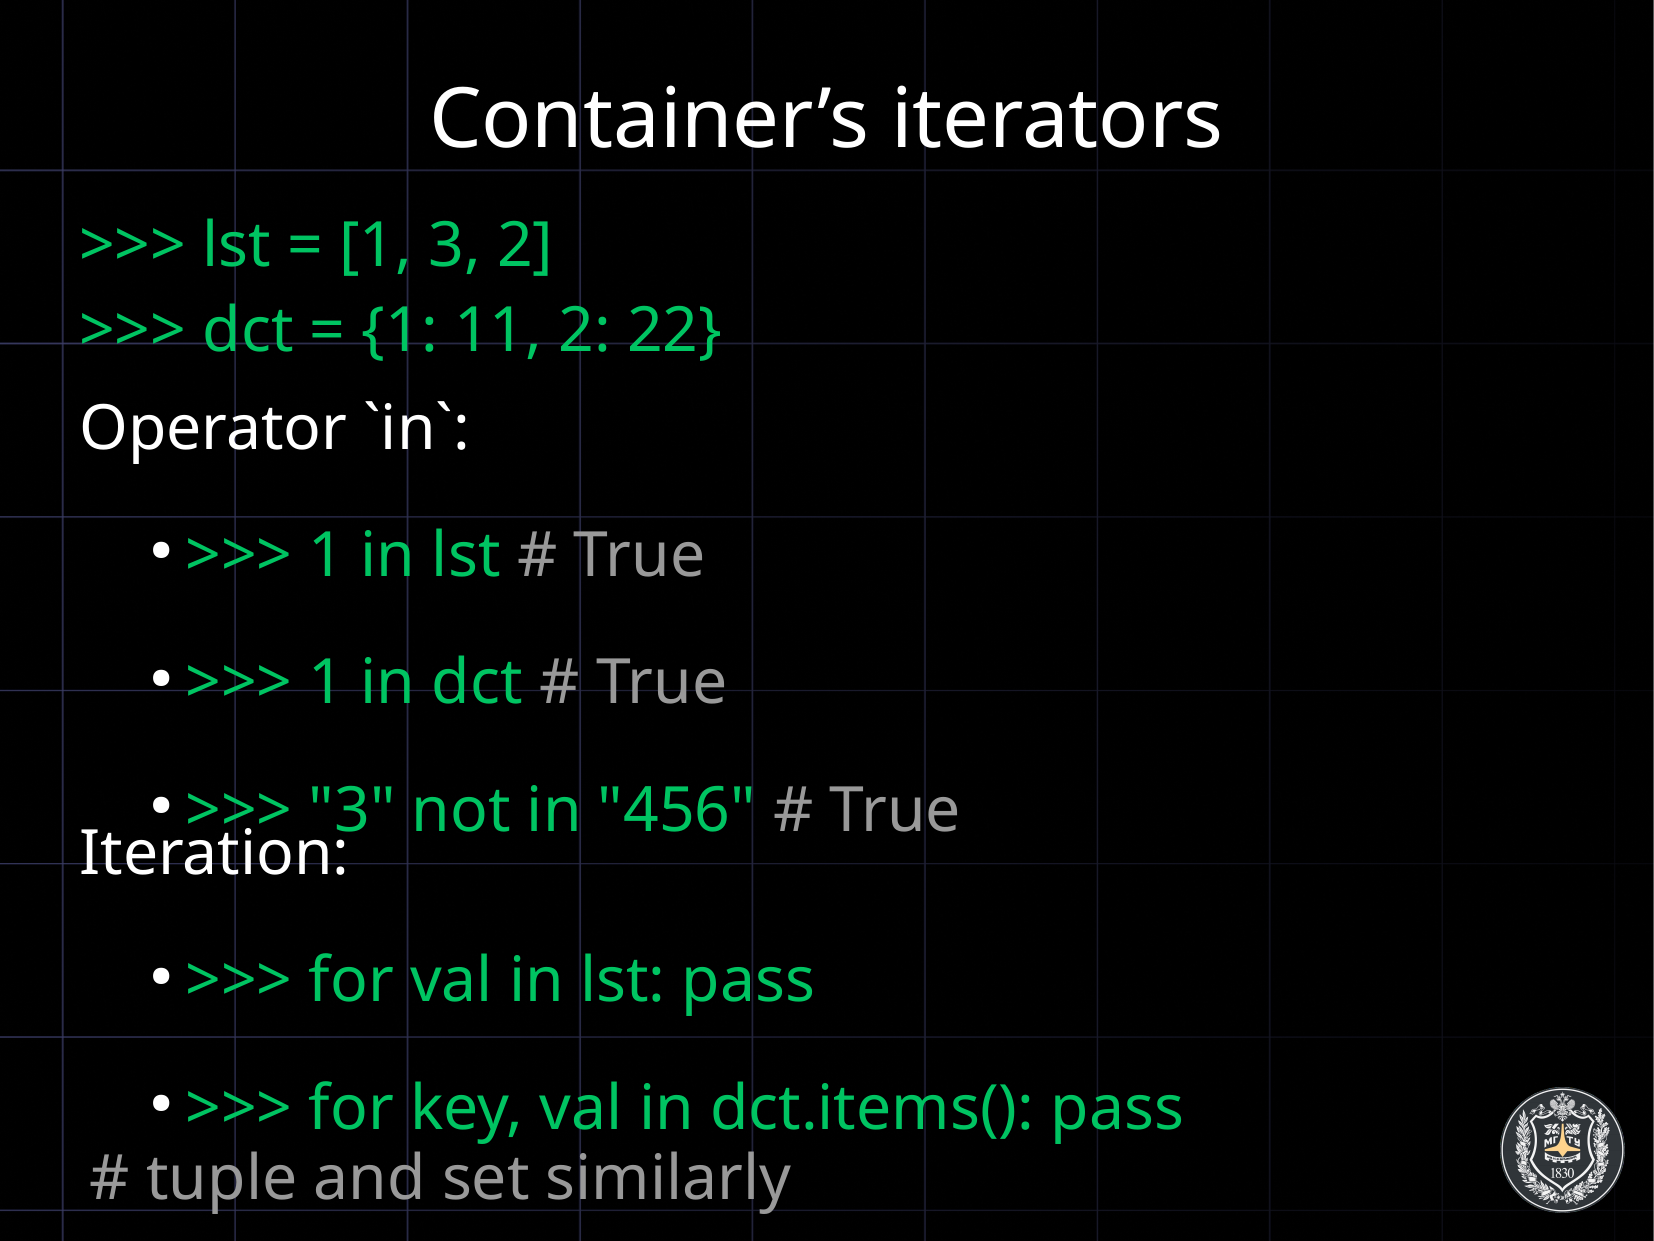

# Container’s iterators
>>> lst = [1, 3, 2]
>>> dct = {1: 11, 2: 22}
Operator `in`:
>>> 1 in lst # True
>>> 1 in dct # True
>>> "3" not in "456" # True
Iteration:
>>> for val in lst: pass
>>> for key, val in dct.items(): pass
# tuple and set similarly